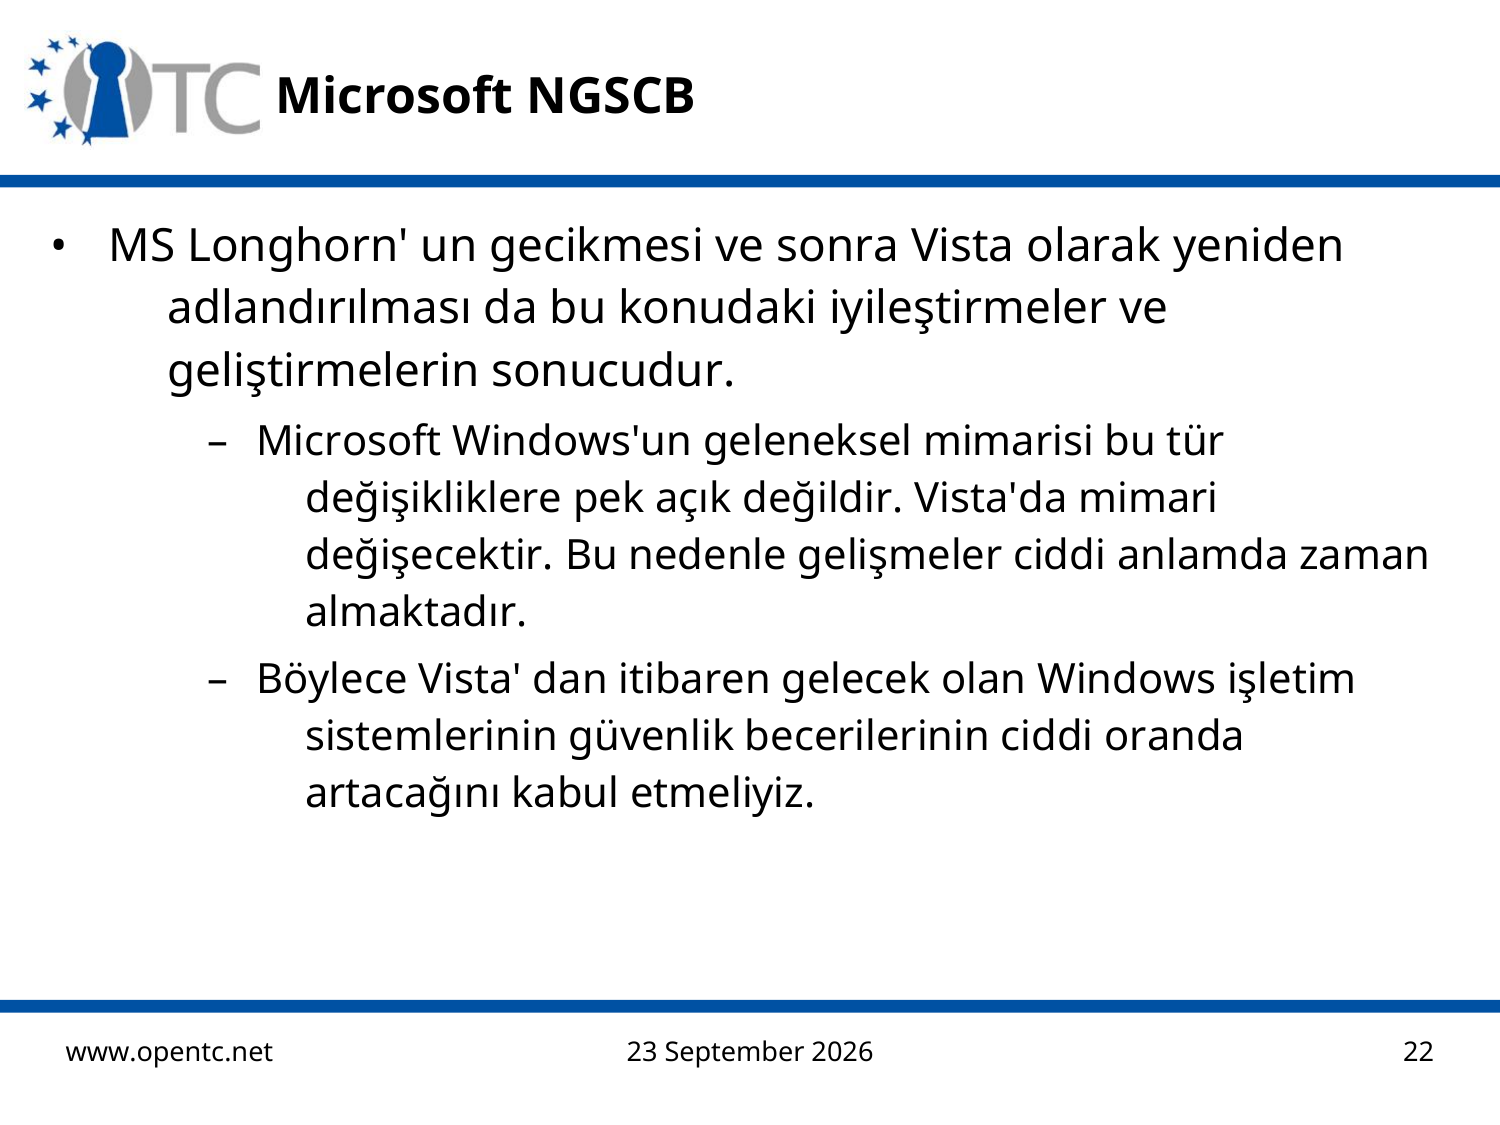

# Microsoft NGSCB
MS Longhorn' un gecikmesi ve sonra Vista olarak yeniden adlandırılması da bu konudaki iyileştirmeler ve geliştirmelerin sonucudur.
Microsoft Windows'un geleneksel mimarisi bu tür değişikliklere pek açık değildir. Vista'da mimari değişecektir. Bu nedenle gelişmeler ciddi anlamda zaman almaktadır.
Böylece Vista' dan itibaren gelecek olan Windows işletim sistemlerinin güvenlik becerilerinin ciddi oranda artacağını kabul etmeliyiz.